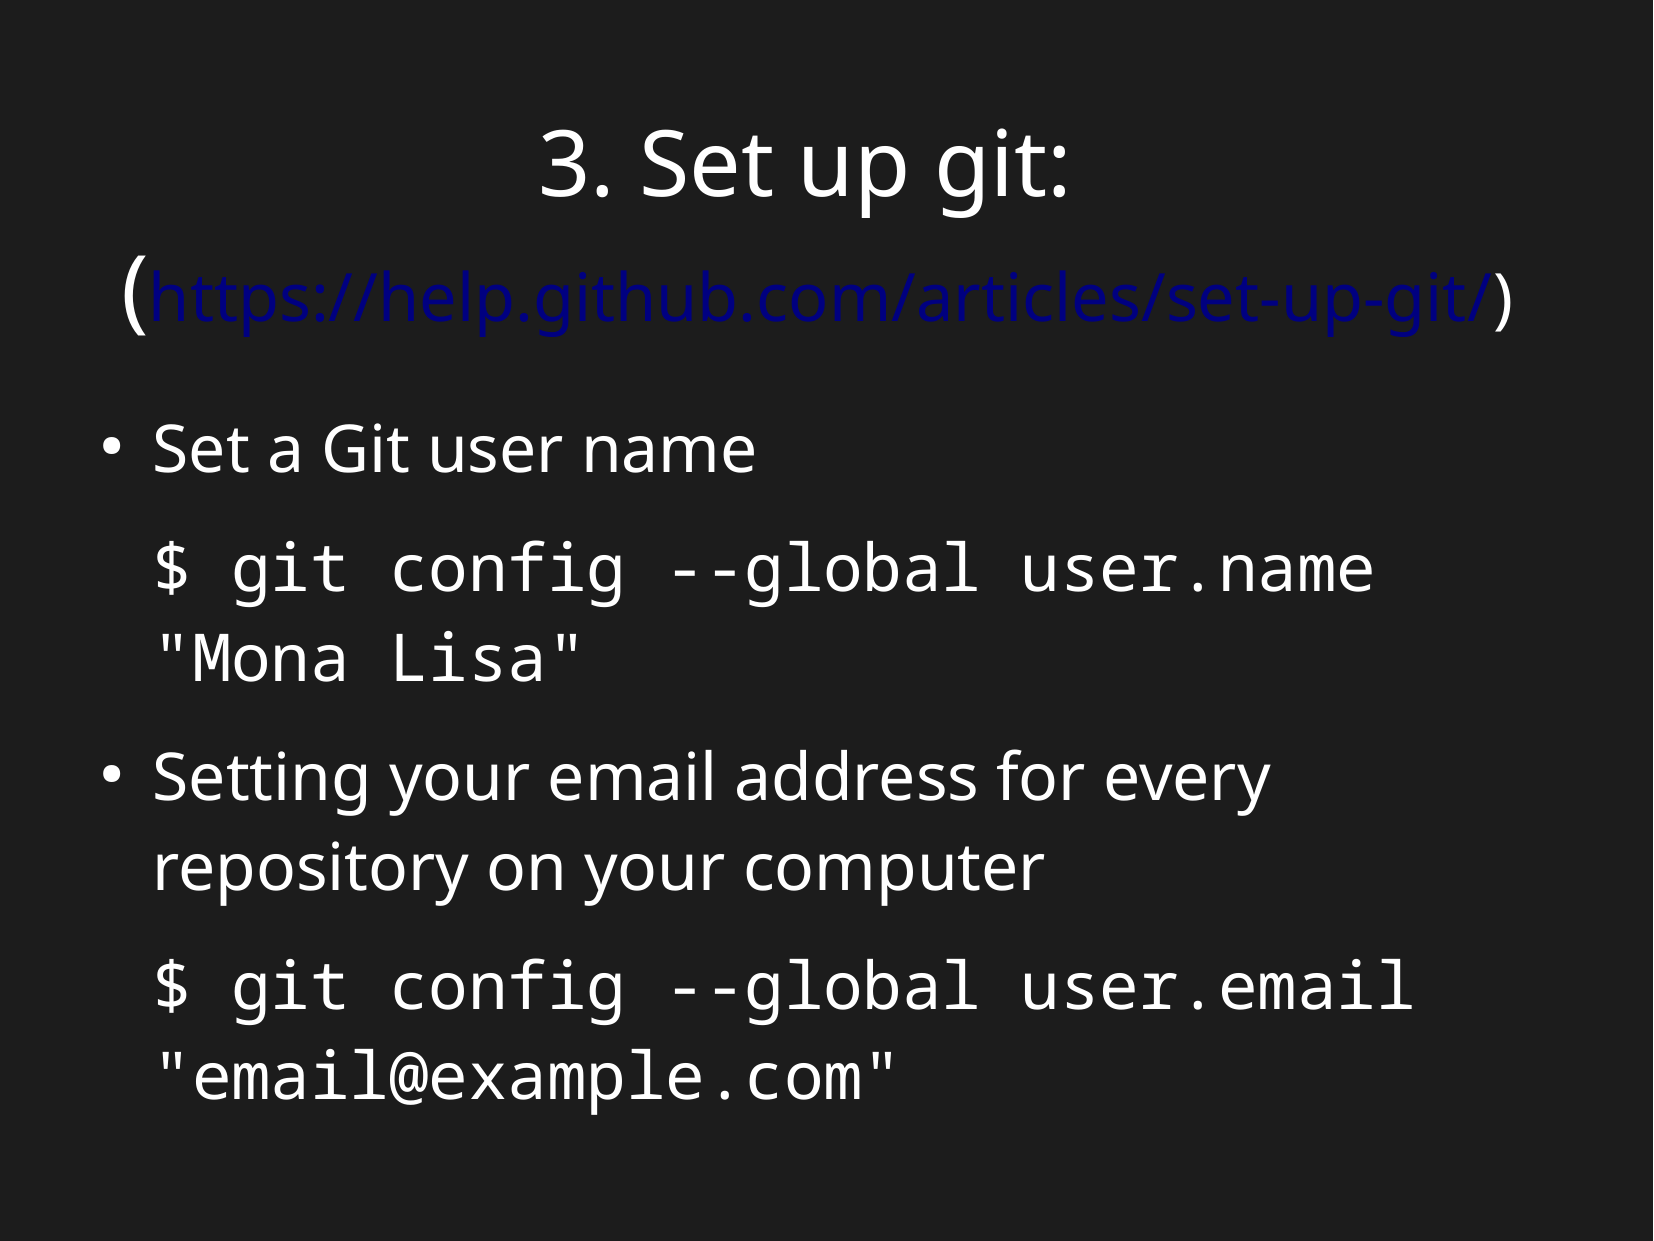

# 3. Set up git: (https://help.github.com/articles/set-up-git/)
Set a Git user name
$ git config --global user.name "Mona Lisa"
Setting your email address for every repository on your computer
$ git config --global user.email "email@example.com"